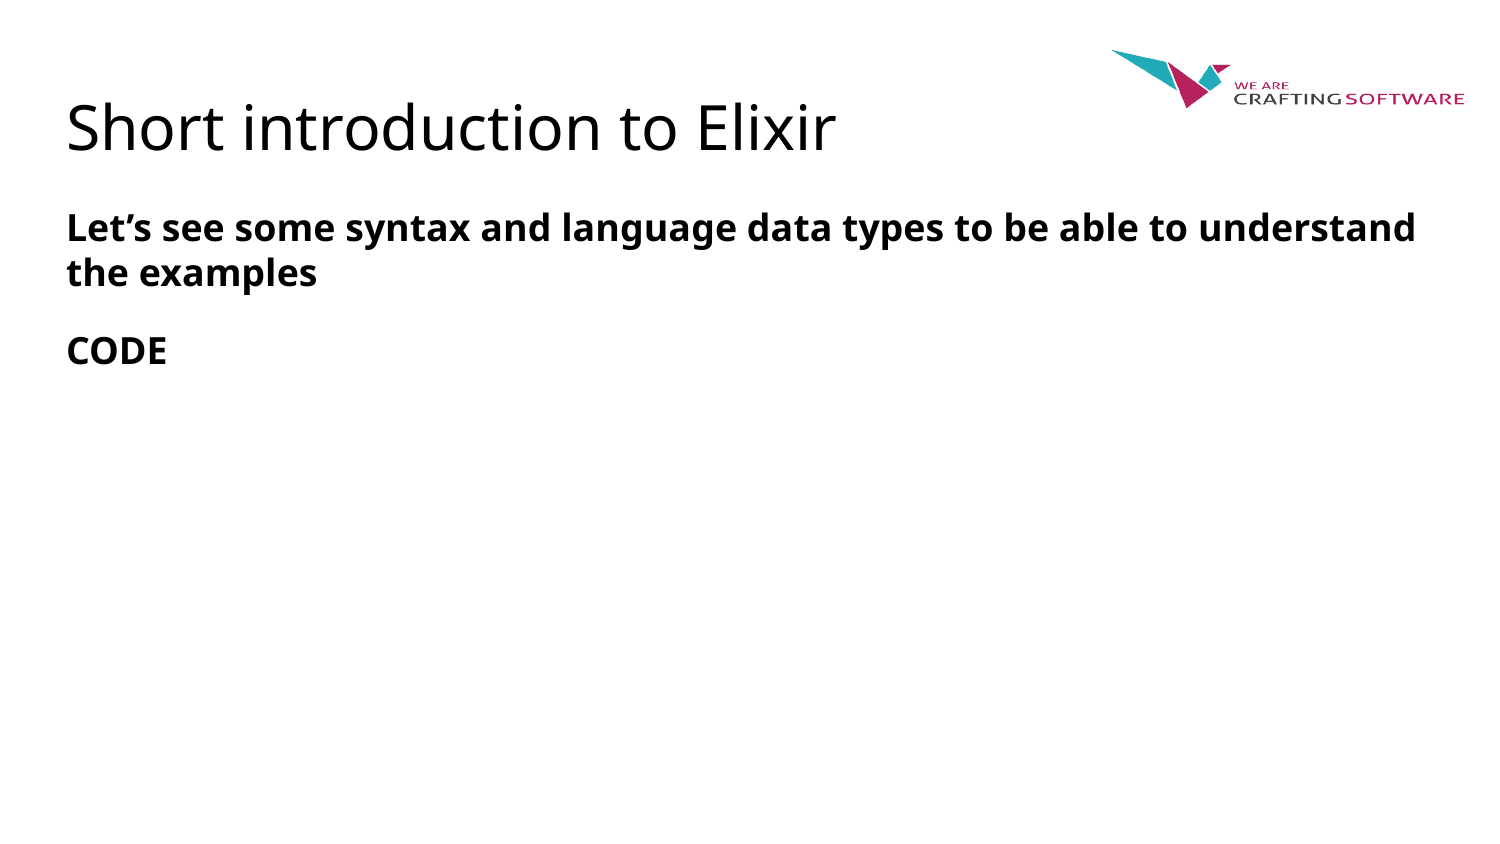

# Short introduction to Elixir
Let’s see some syntax and language data types to be able to understand the examples
CODE